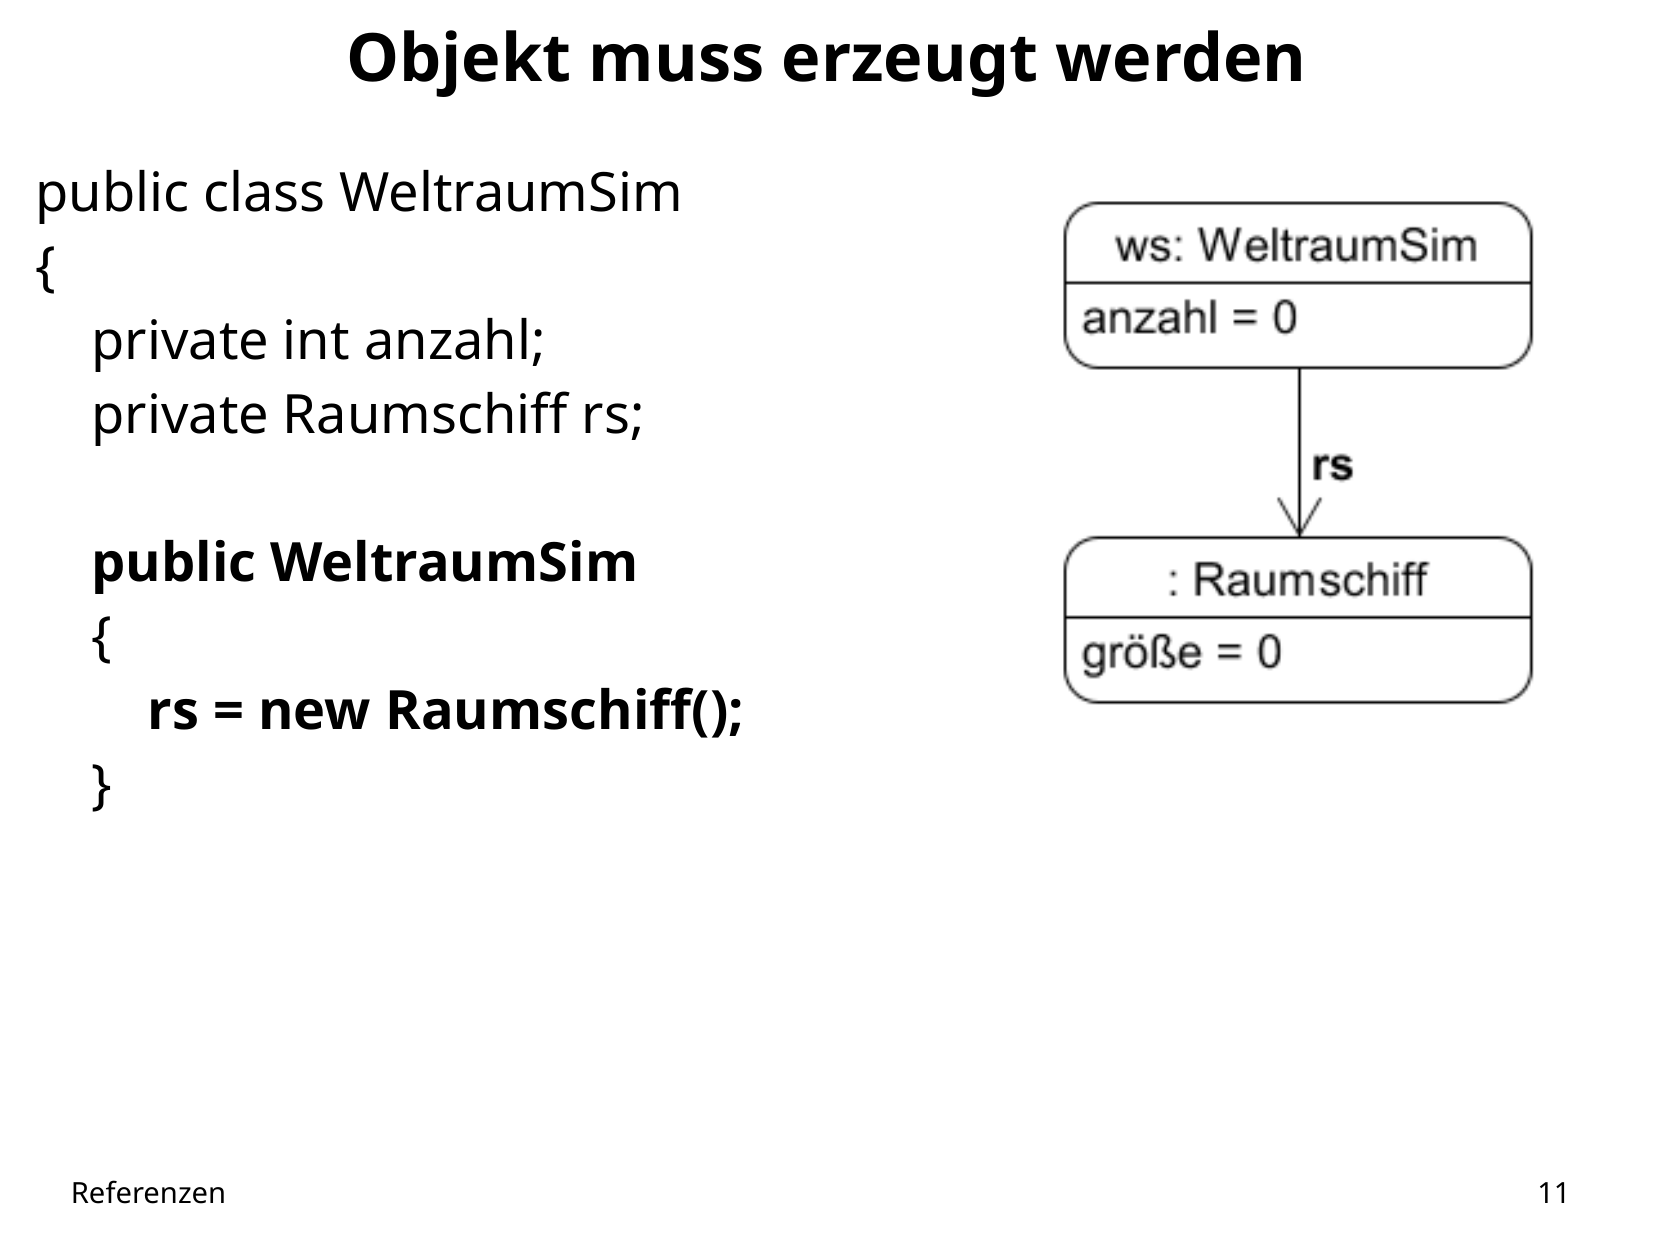

# Objekt muss erzeugt werden
public class WeltraumSim
{
 private int anzahl;
 private Raumschiff rs;
 public WeltraumSim
 {
 rs = new Raumschiff();
 }
Referenzen
11